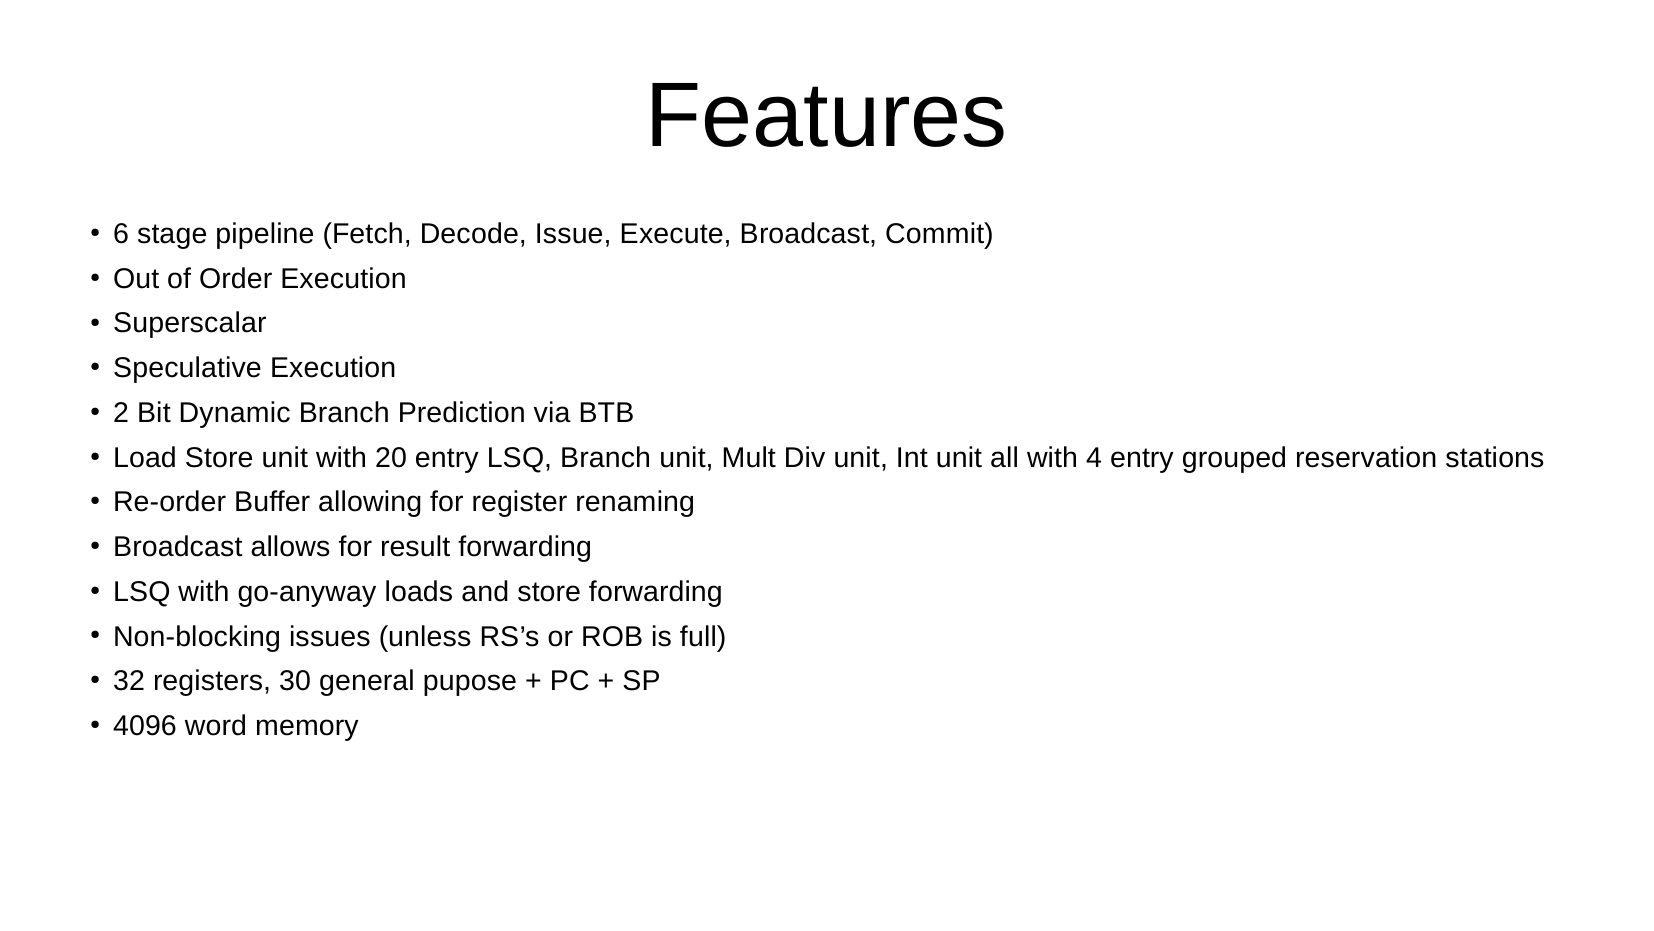

# Features
6 stage pipeline (Fetch, Decode, Issue, Execute, Broadcast, Commit)
Out of Order Execution
Superscalar
Speculative Execution
2 Bit Dynamic Branch Prediction via BTB
Load Store unit with 20 entry LSQ, Branch unit, Mult Div unit, Int unit all with 4 entry grouped reservation stations
Re-order Buffer allowing for register renaming
Broadcast allows for result forwarding
LSQ with go-anyway loads and store forwarding
Non-blocking issues (unless RS’s or ROB is full)
32 registers, 30 general pupose + PC + SP
4096 word memory